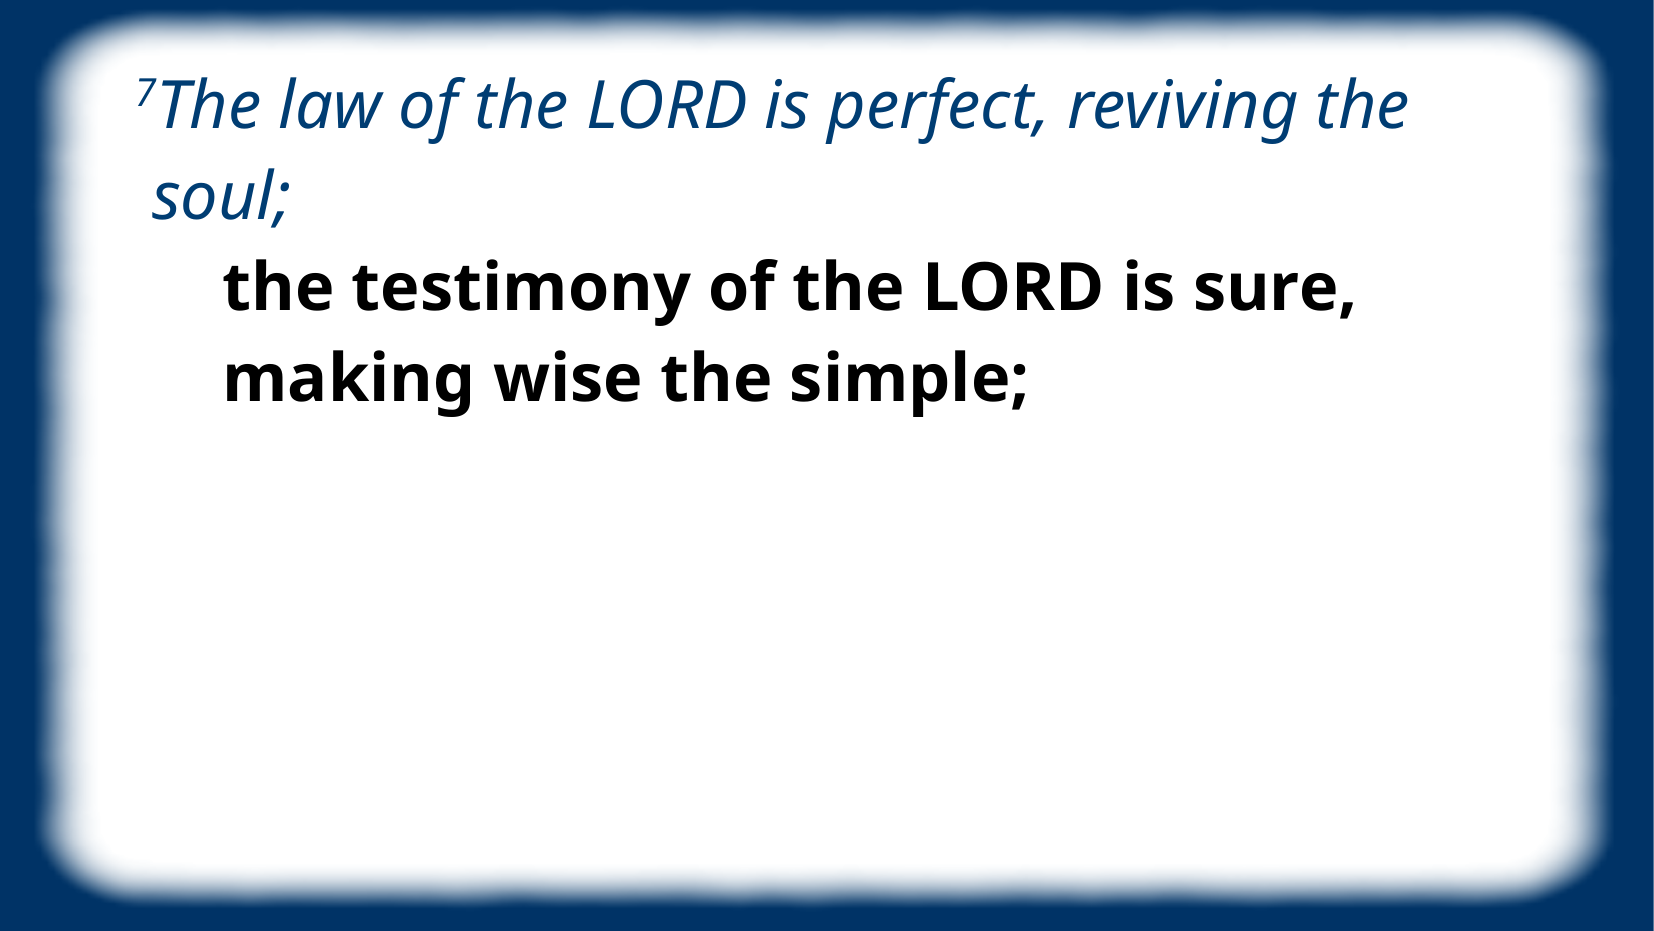

7The law of the LORD is perfect, reviving the
 soul;
 the testimony of the LORD is sure,
 making wise the simple;